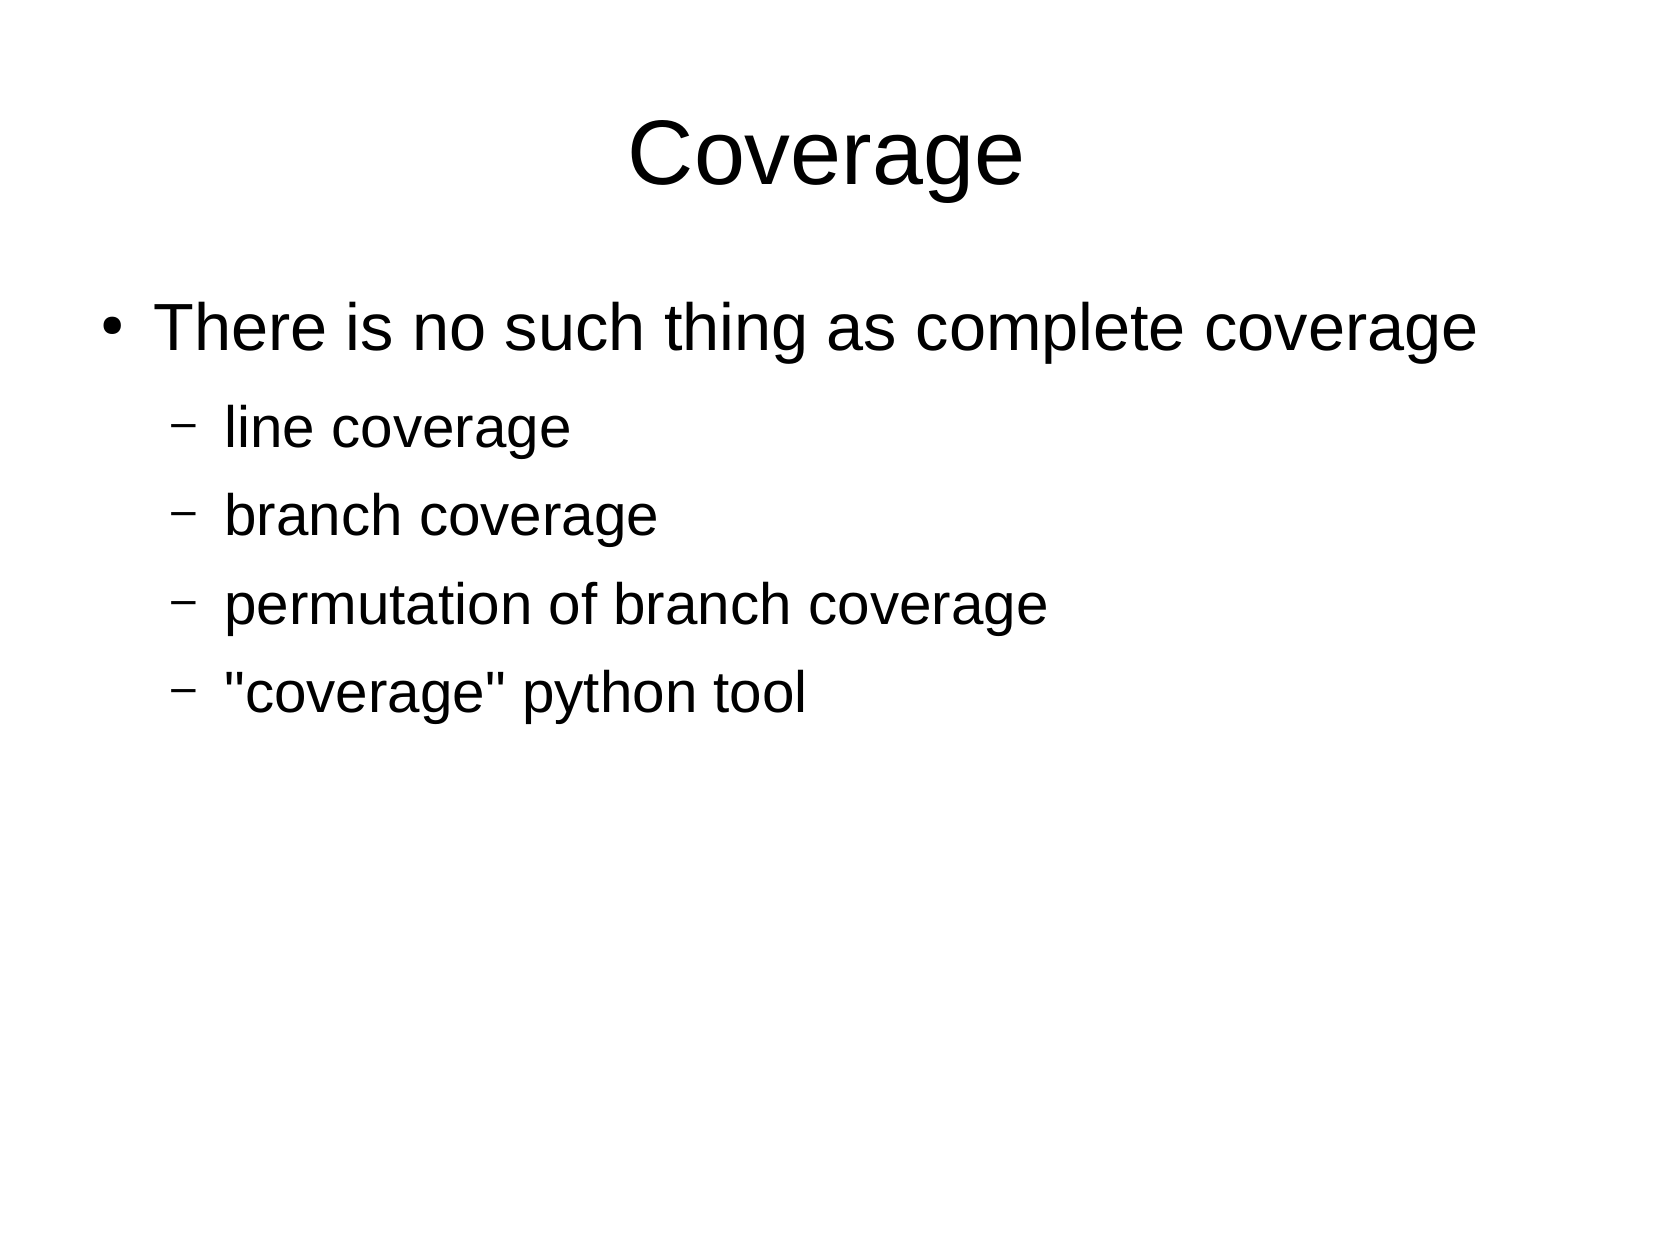

# Coverage
There is no such thing as complete coverage
line coverage
branch coverage
permutation of branch coverage
"coverage" python tool